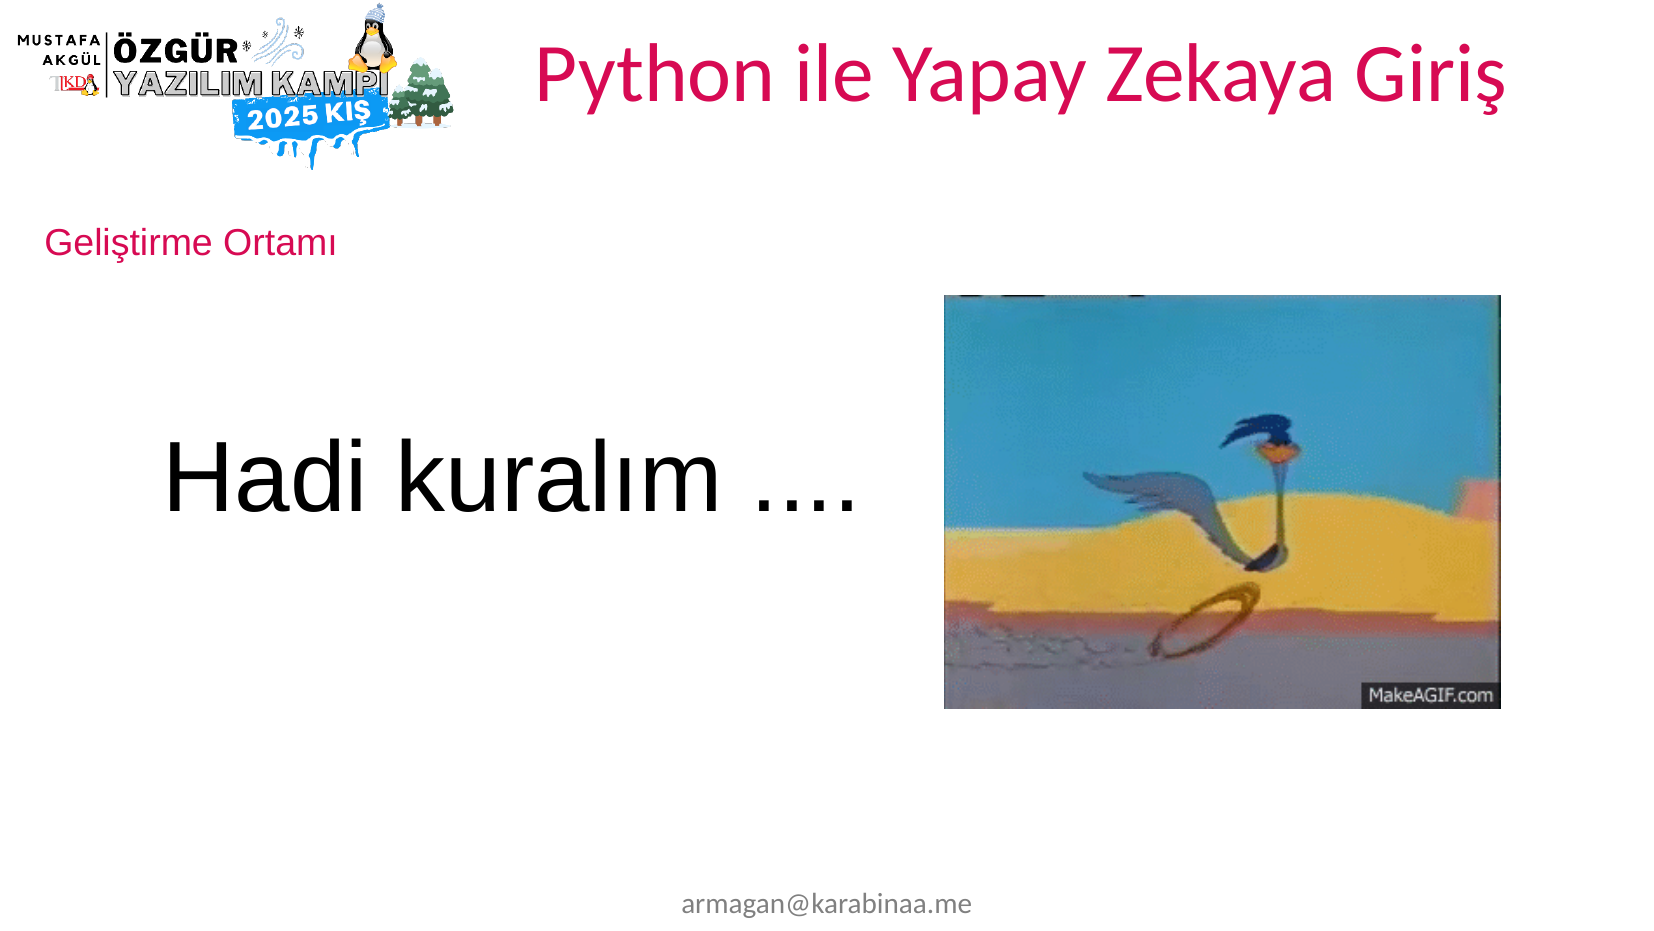

Python ile Yapay Zekaya Giriş
Geliştirme Ortamı
Hadi kuralım ....
armagan@karabinaa.me